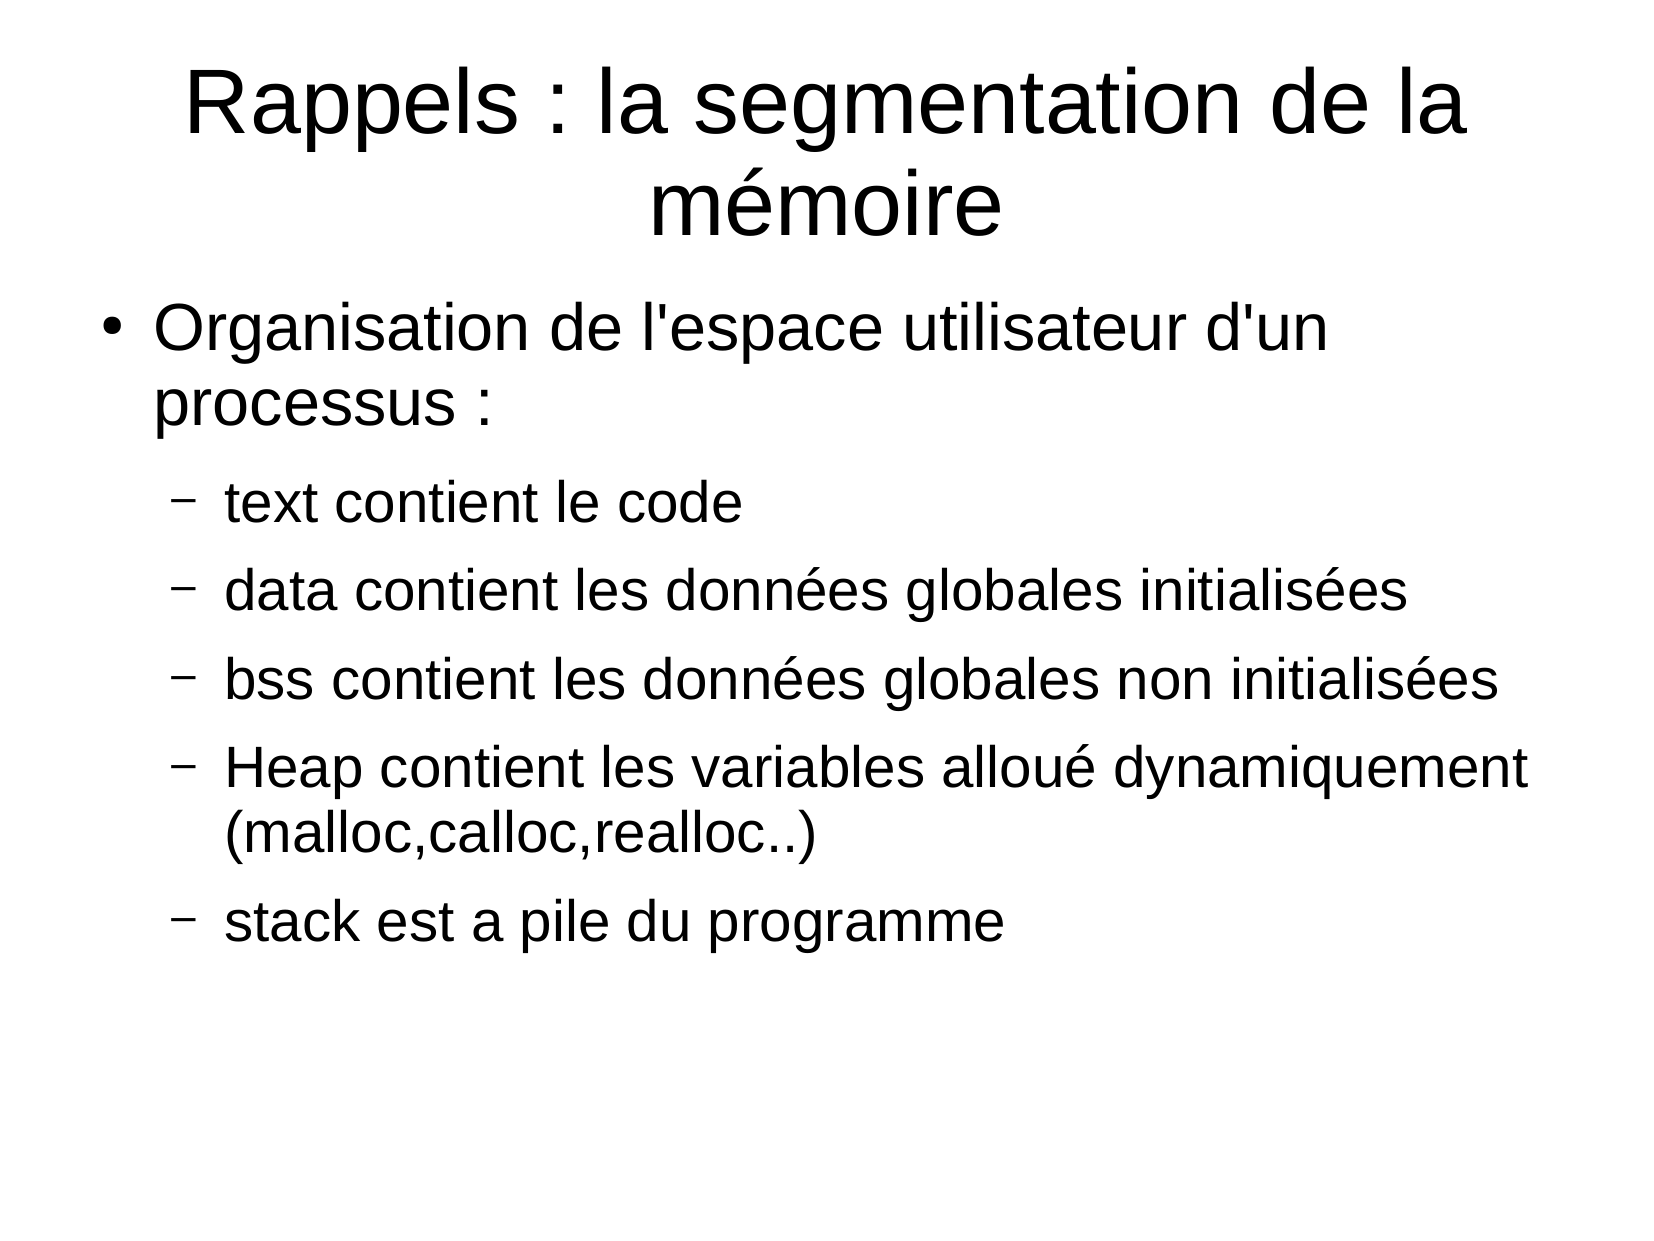

# Rappels : la segmentation de la mémoire
Organisation de l'espace utilisateur d'un processus :
text contient le code
data contient les données globales initialisées
bss contient les données globales non initialisées
Heap contient les variables alloué dynamiquement (malloc,calloc,realloc..)
stack est a pile du programme